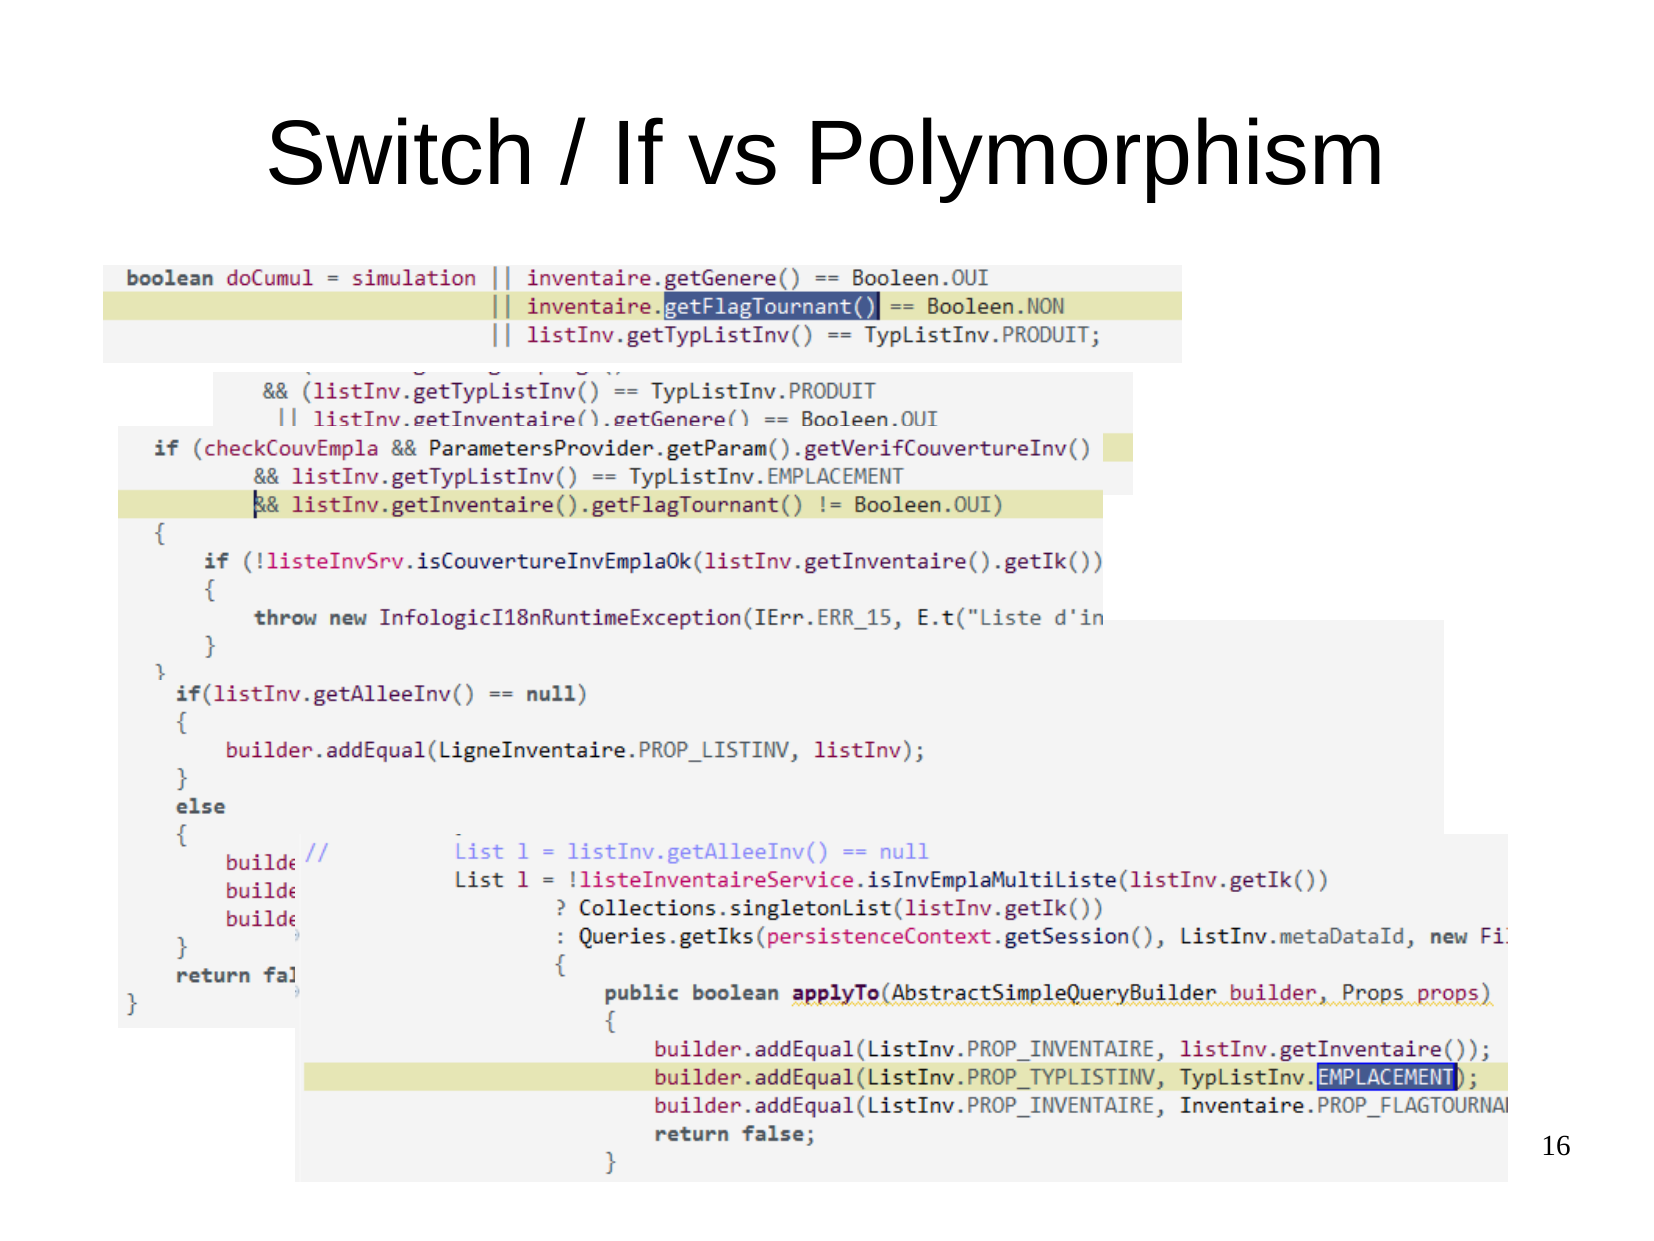

# Switch / If vs Polymorphism
16